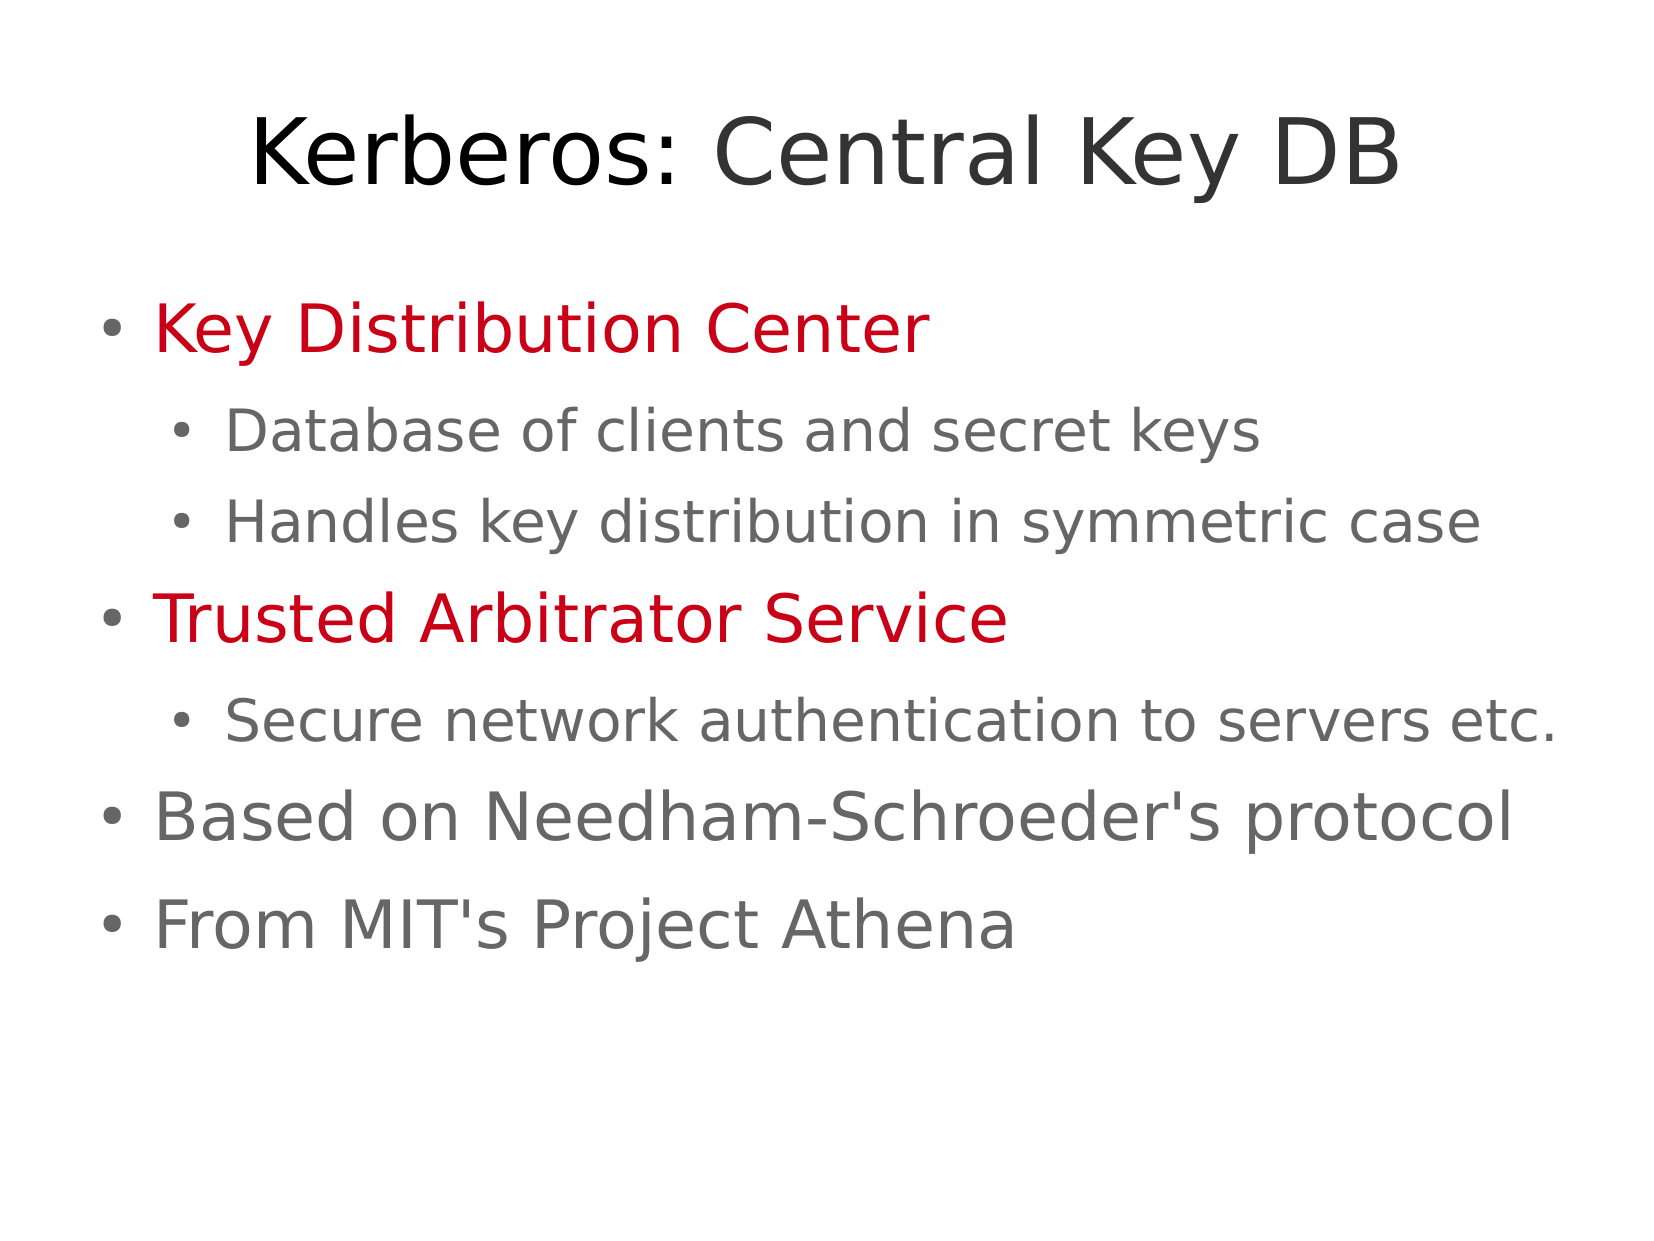

# Kerberos: Central Key DB
Key Distribution Center
Database of clients and secret keys
Handles key distribution in symmetric case
Trusted Arbitrator Service
Secure network authentication to servers etc.
Based on Needham-Schroeder's protocol
From MIT's Project Athena